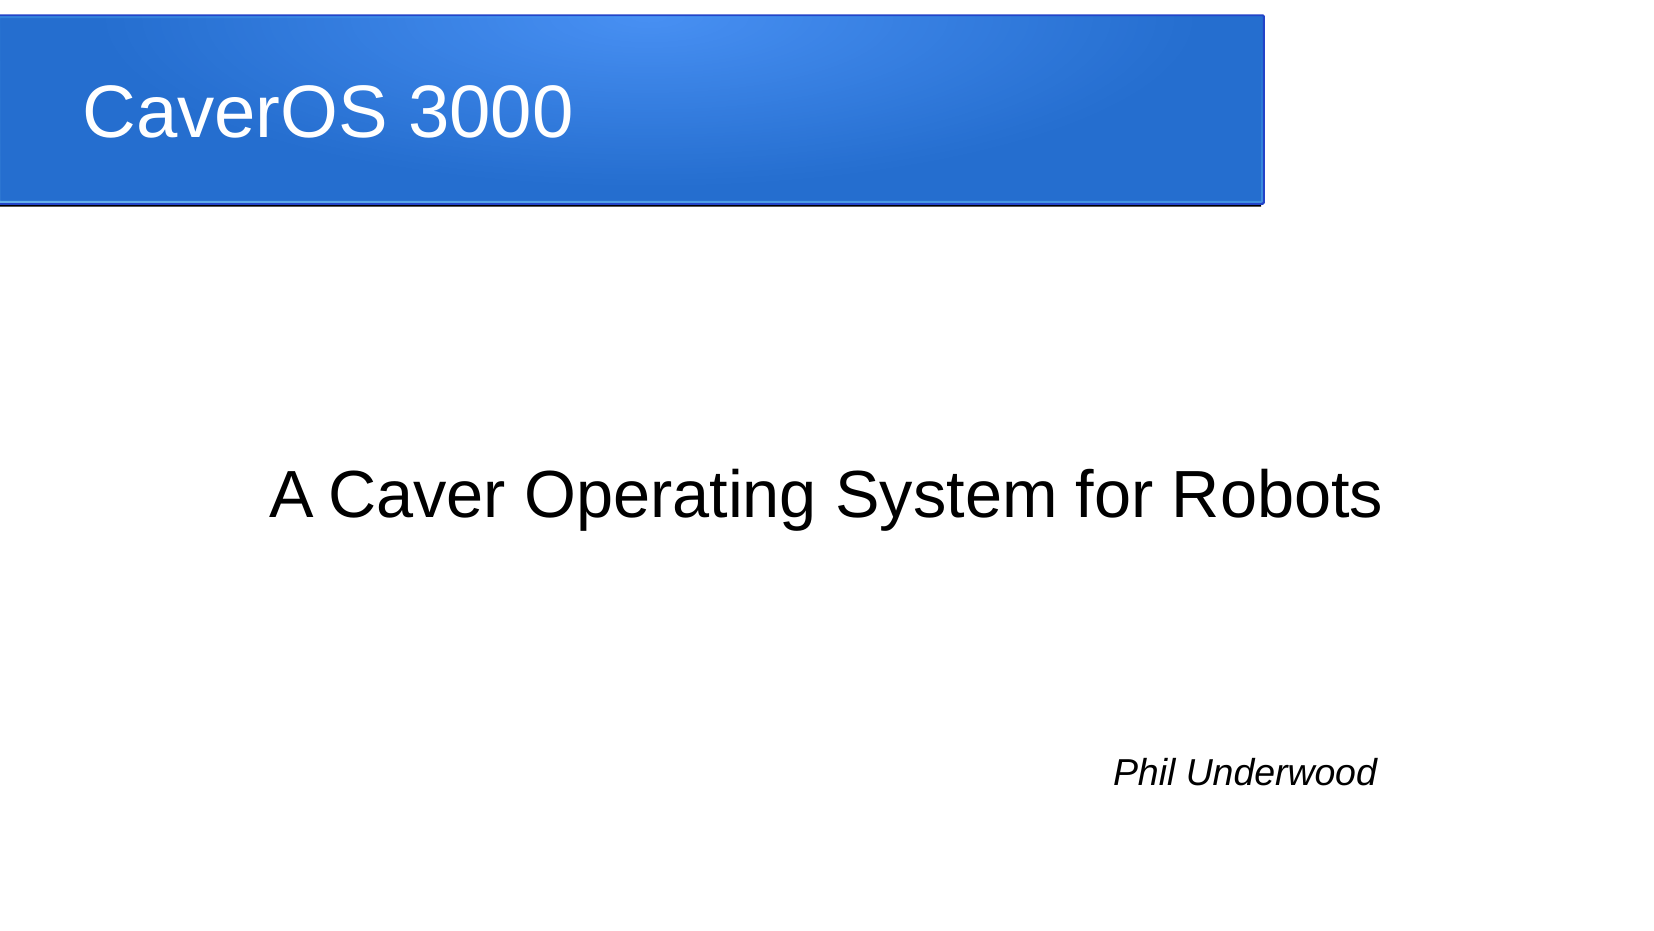

# CaverOS 3000
A Caver Operating System for Robots
Phil Underwood